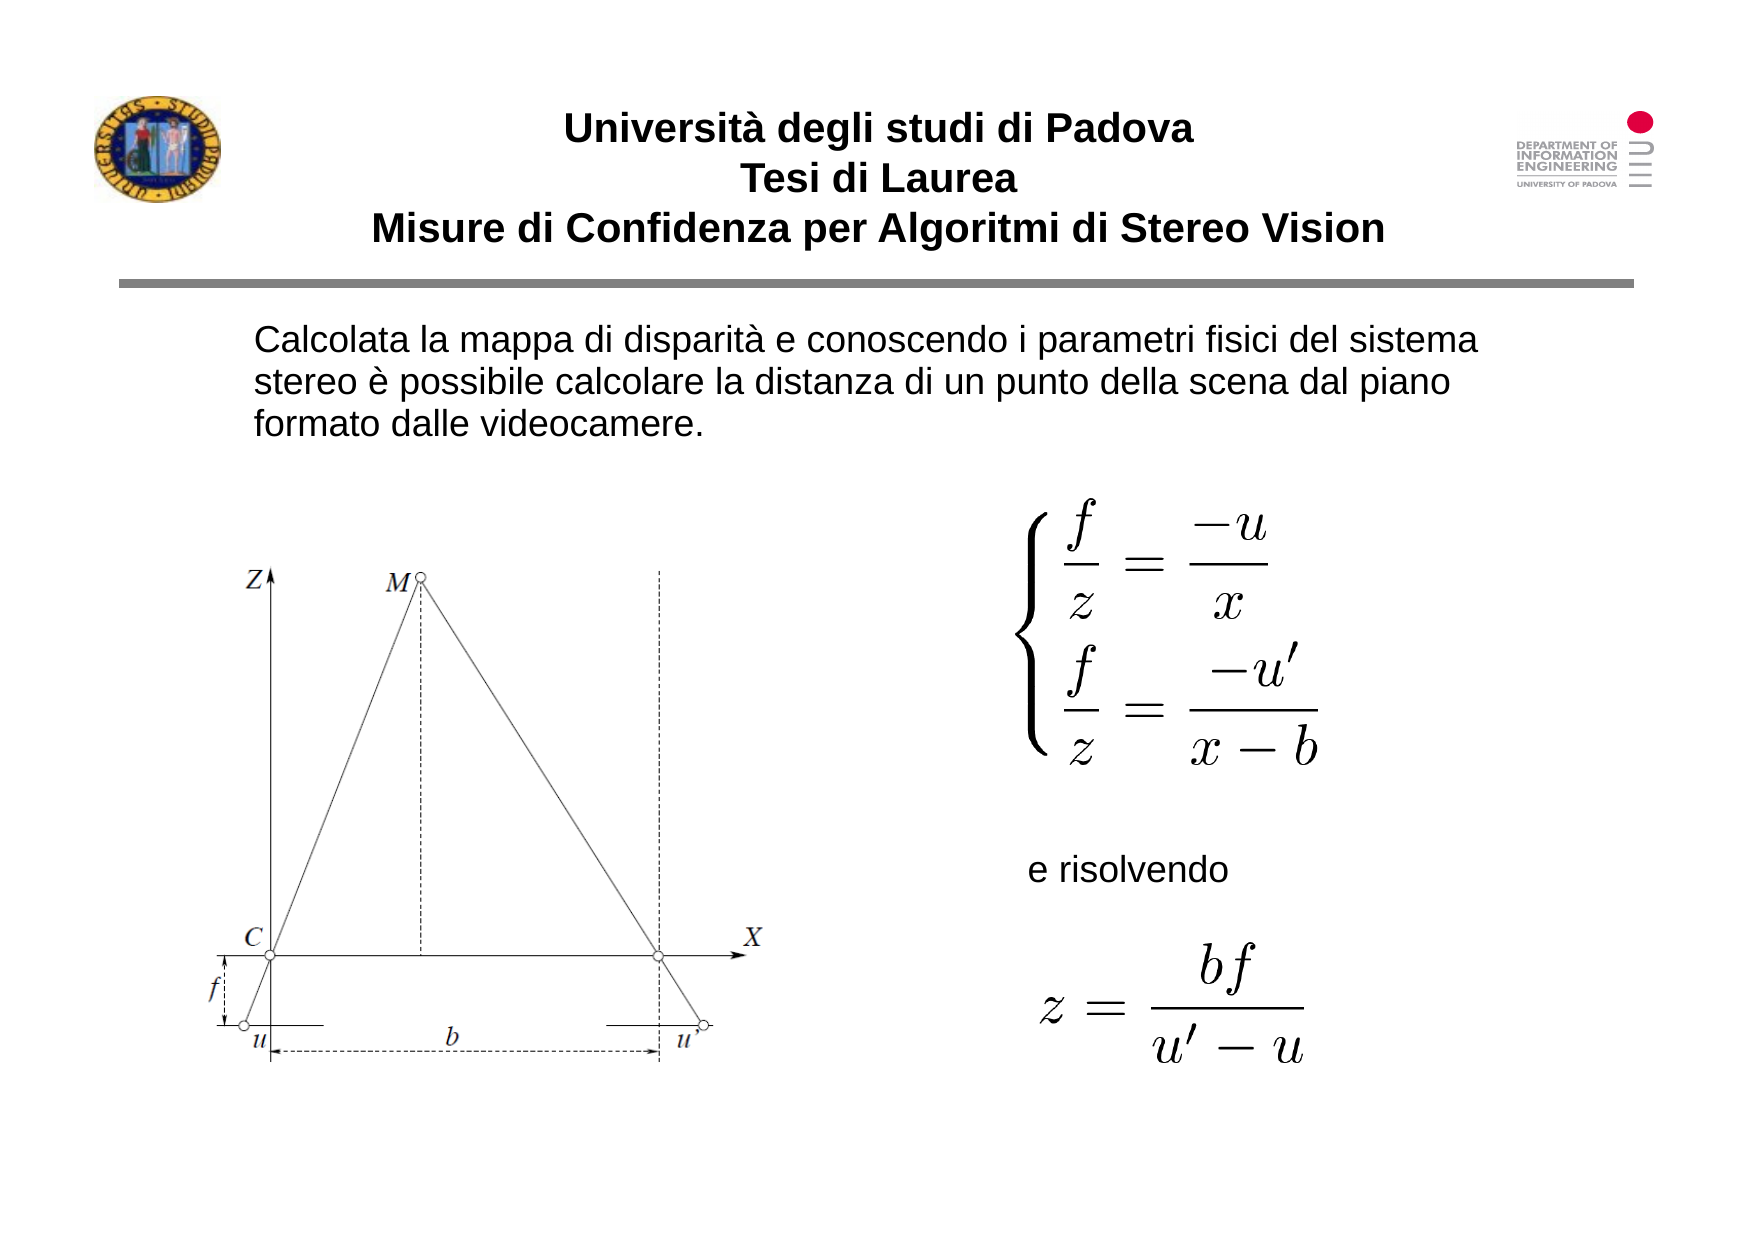

Università degli studi di Padova
Tesi di Laurea
Misure di Confidenza per Algoritmi di Stereo Vision
Calcolata la mappa di disparità e conoscendo i parametri fisici del sistema stereo è possibile calcolare la distanza di un punto della scena dal piano formato dalle videocamere.
e risolvendo